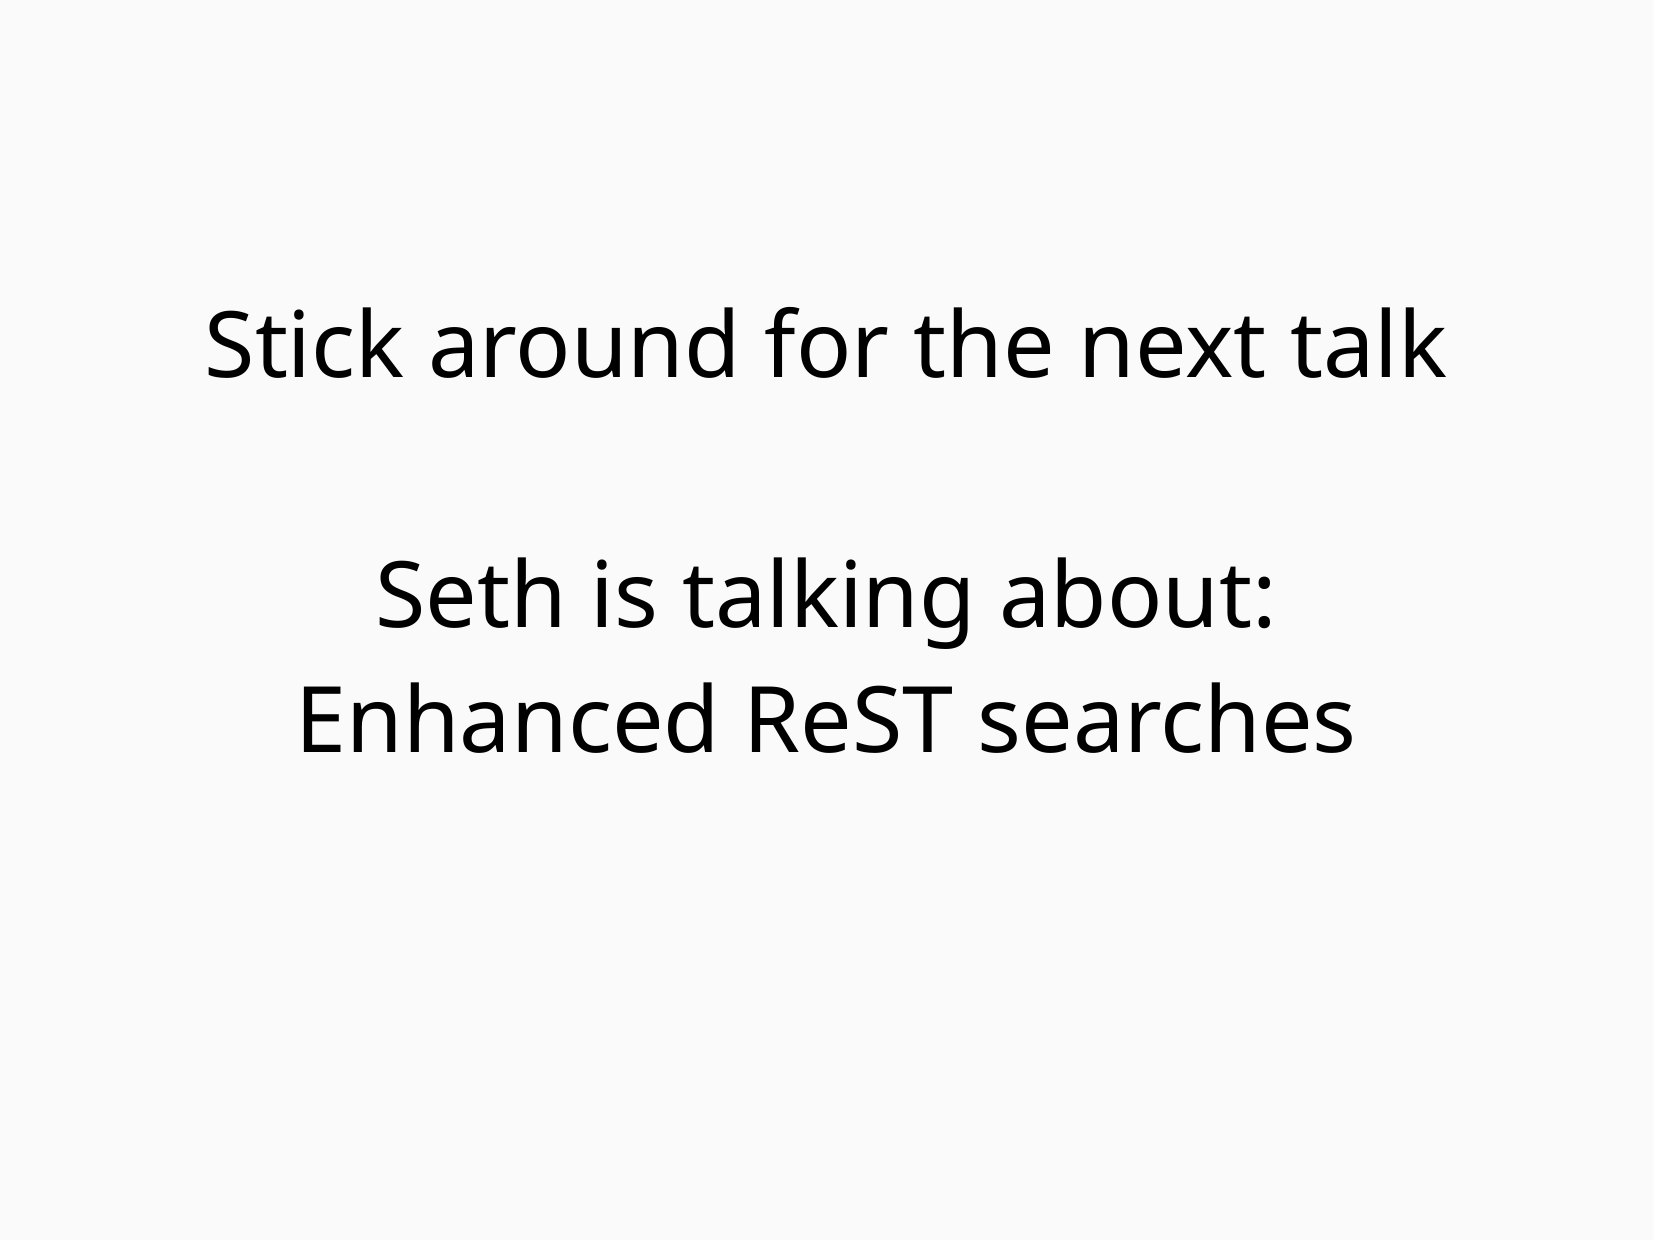

# Stick around for the next talk
Seth is talking about:
Enhanced ReST searches